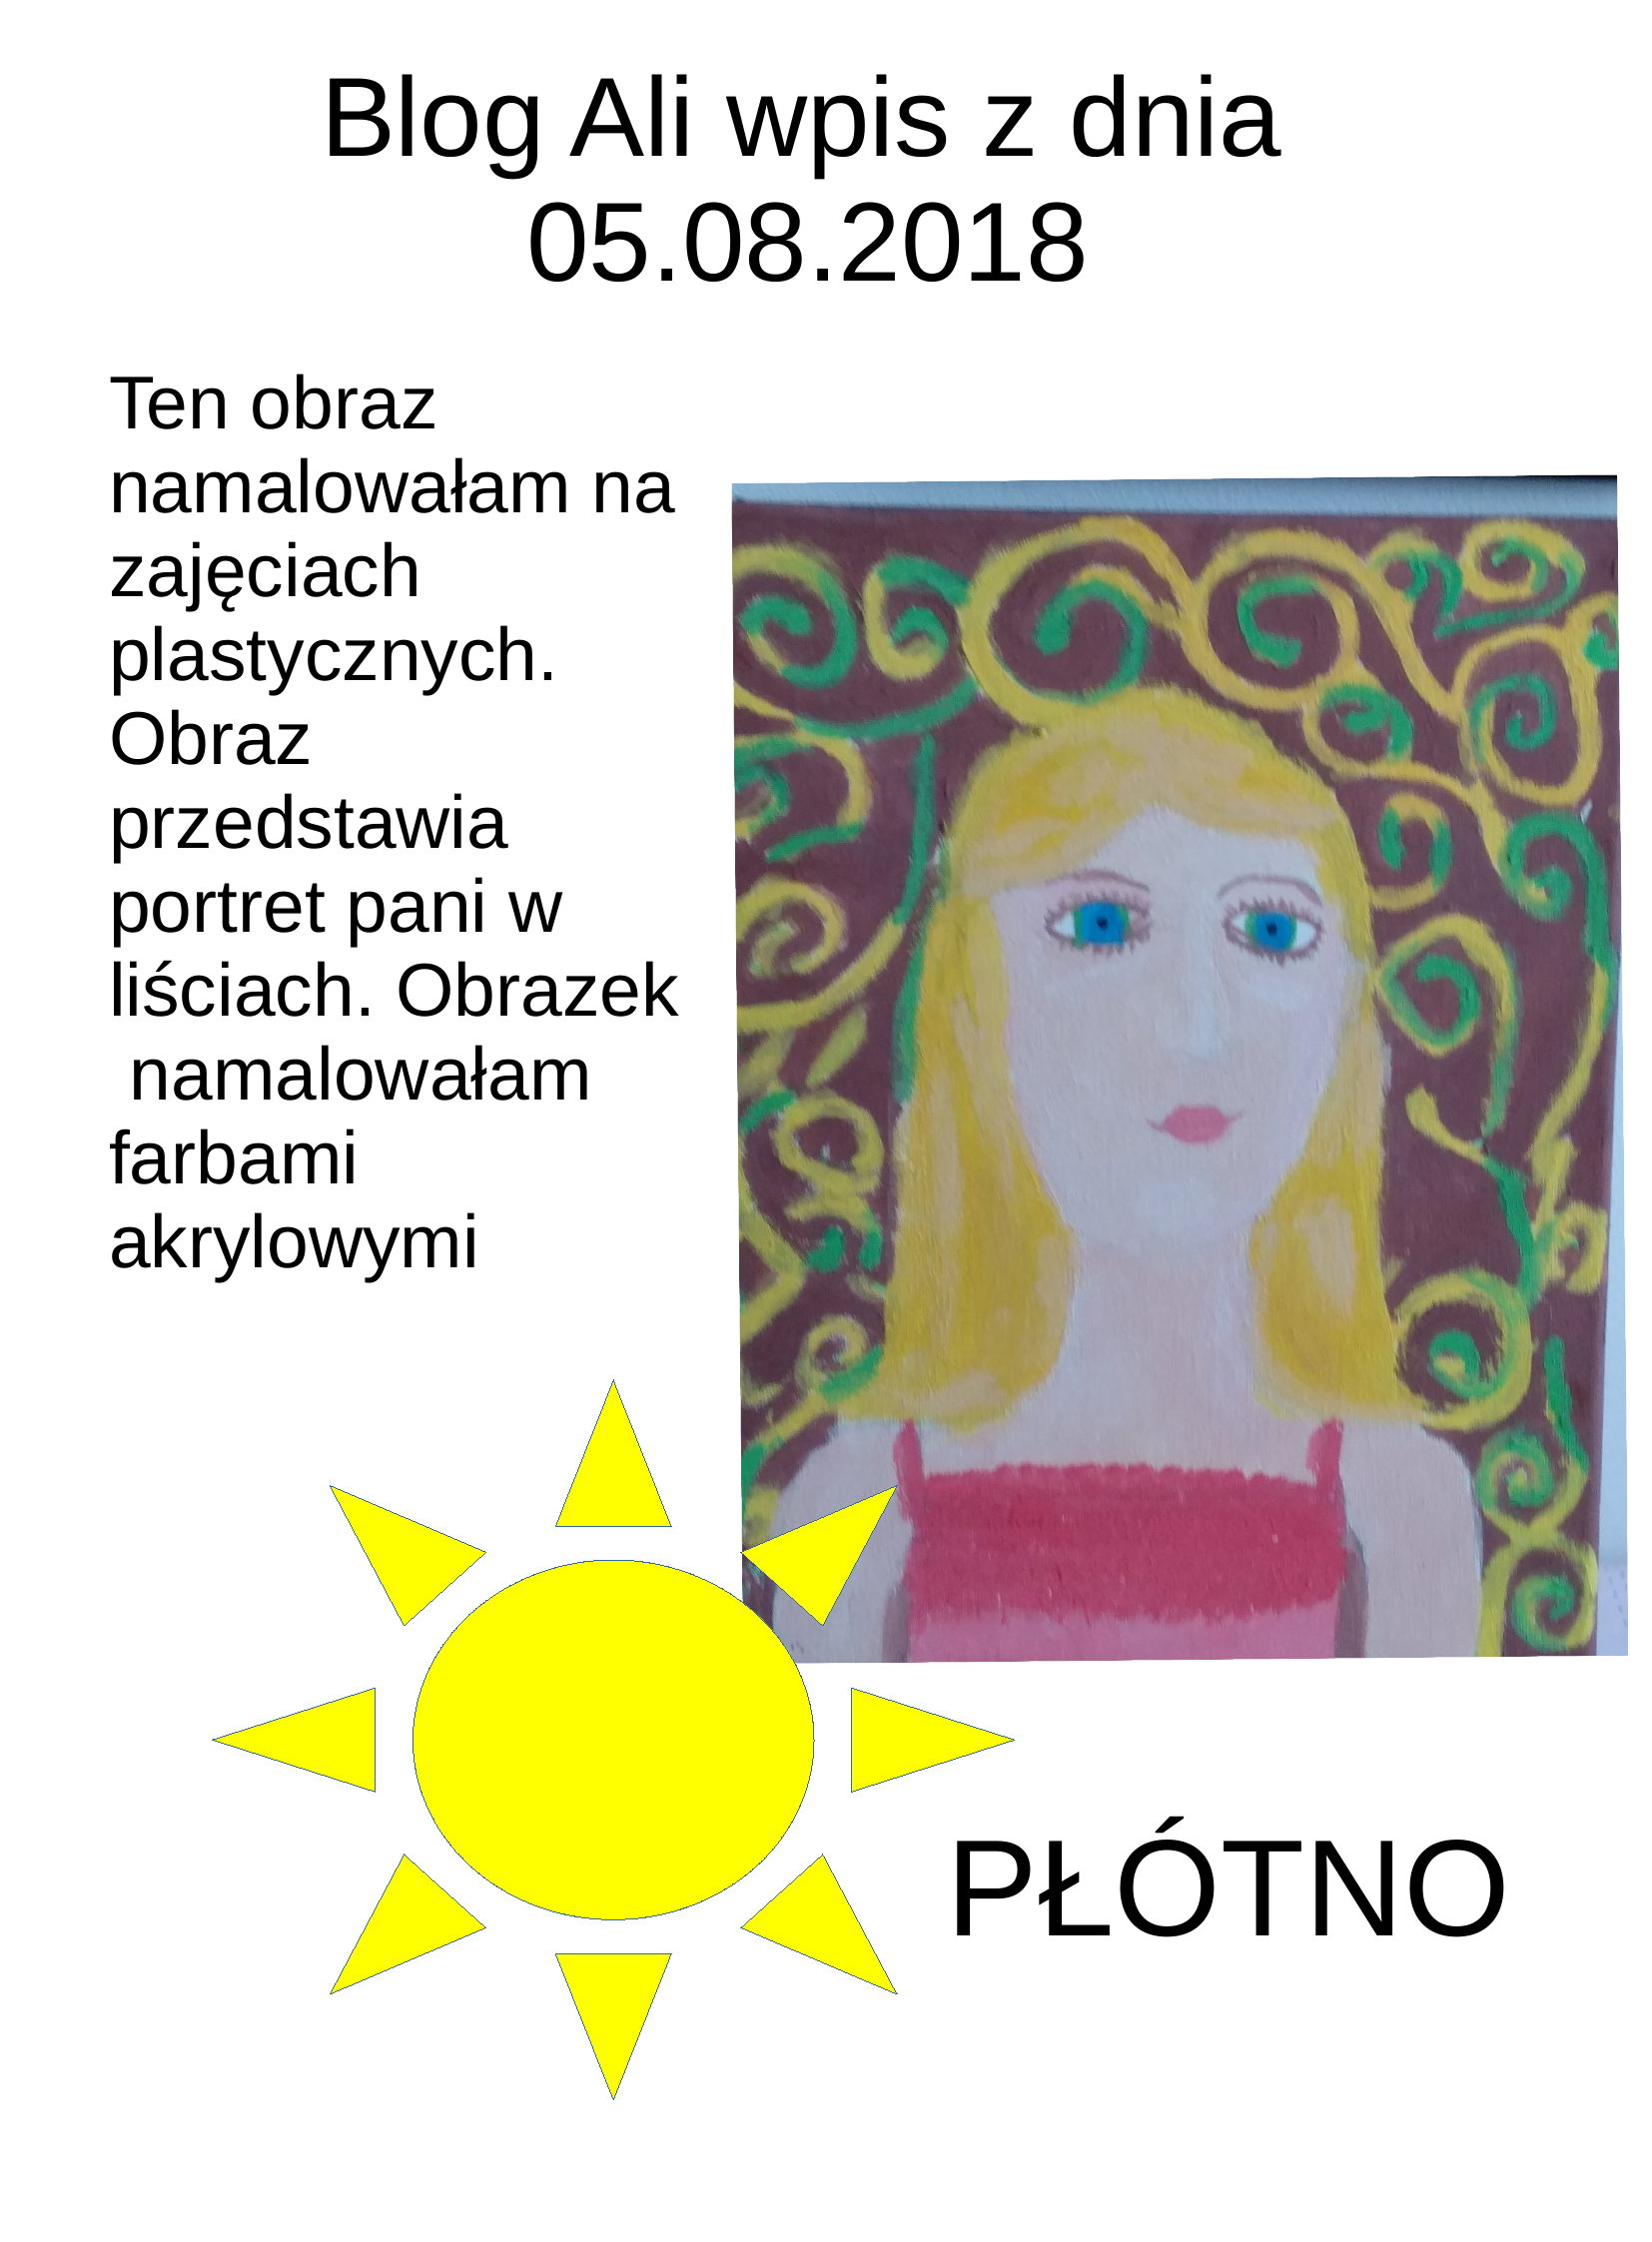

Blog Ali wpis z dnia
 05.08.2018
#
Ten obraz namalowałam na zajęciach plastycznych. Obraz przedstawia portret pani w liściach. Obrazek namalowałam farbami akrylowymi
PŁÓTNO